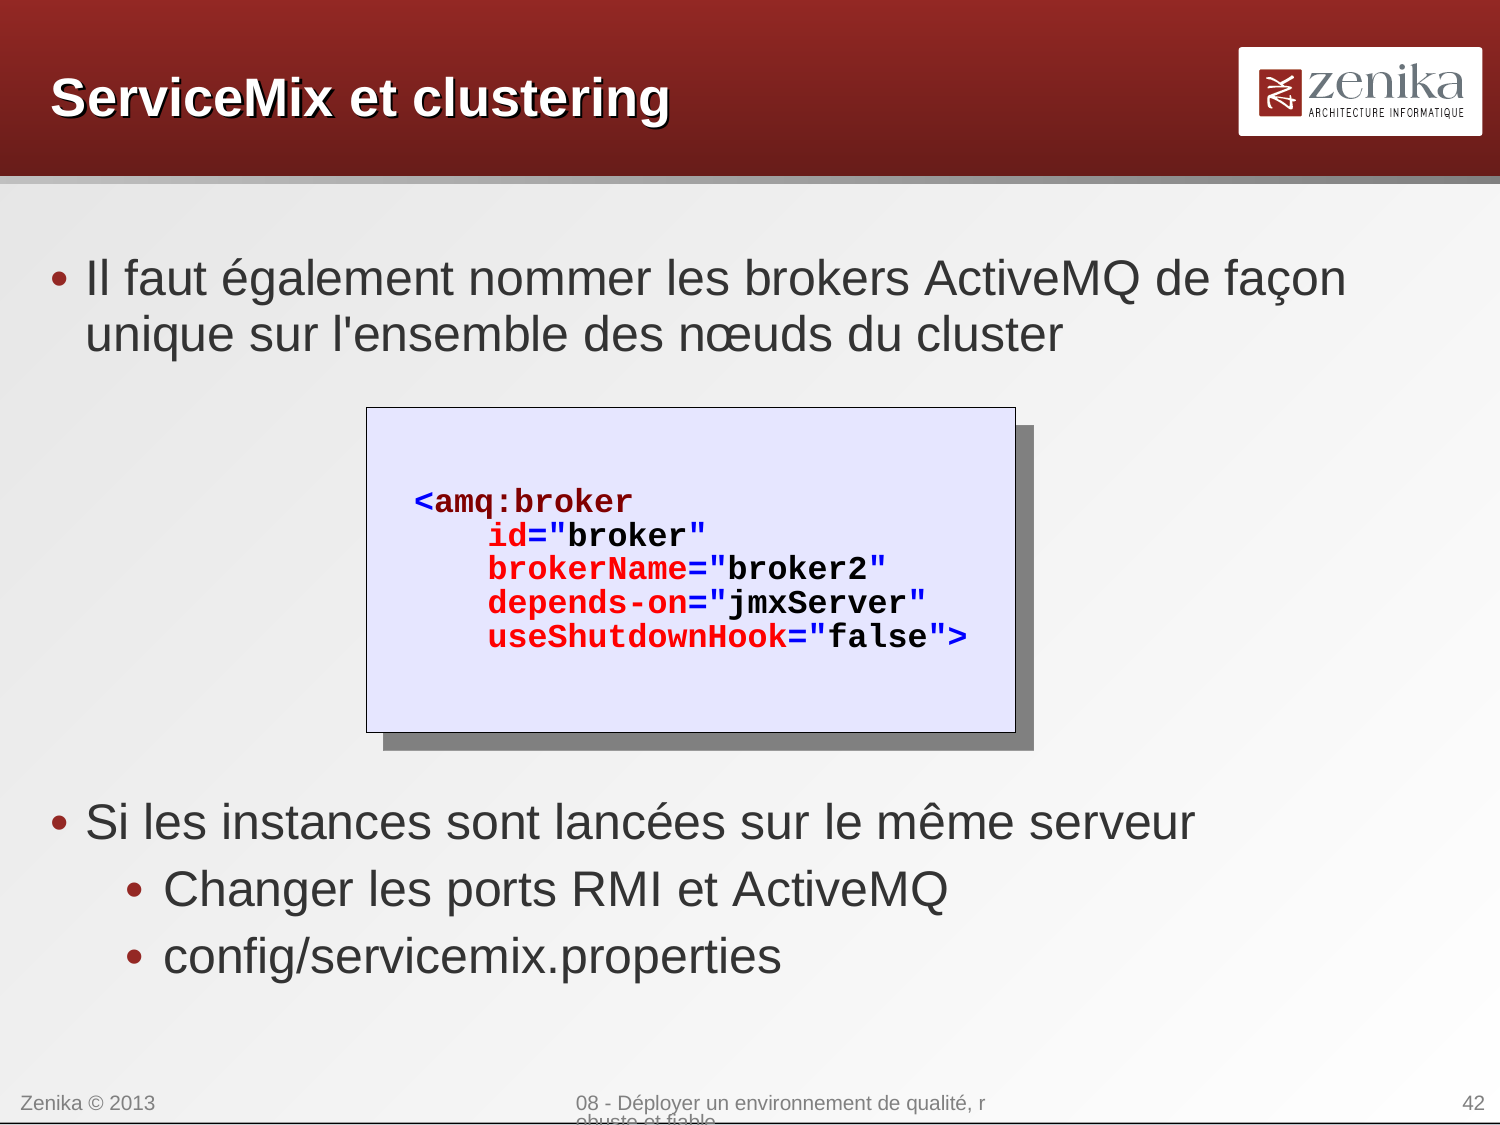

# ServiceMix et clustering
Il faut également nommer les brokers ActiveMQ de façon unique sur l'ensemble des nœuds du cluster
Si les instances sont lancées sur le même serveur
Changer les ports RMI et ActiveMQ
config/servicemix.properties
<amq:broker
	id="broker"
	brokerName="broker2"
	depends-on="jmxServer"
	useShutdownHook="false">